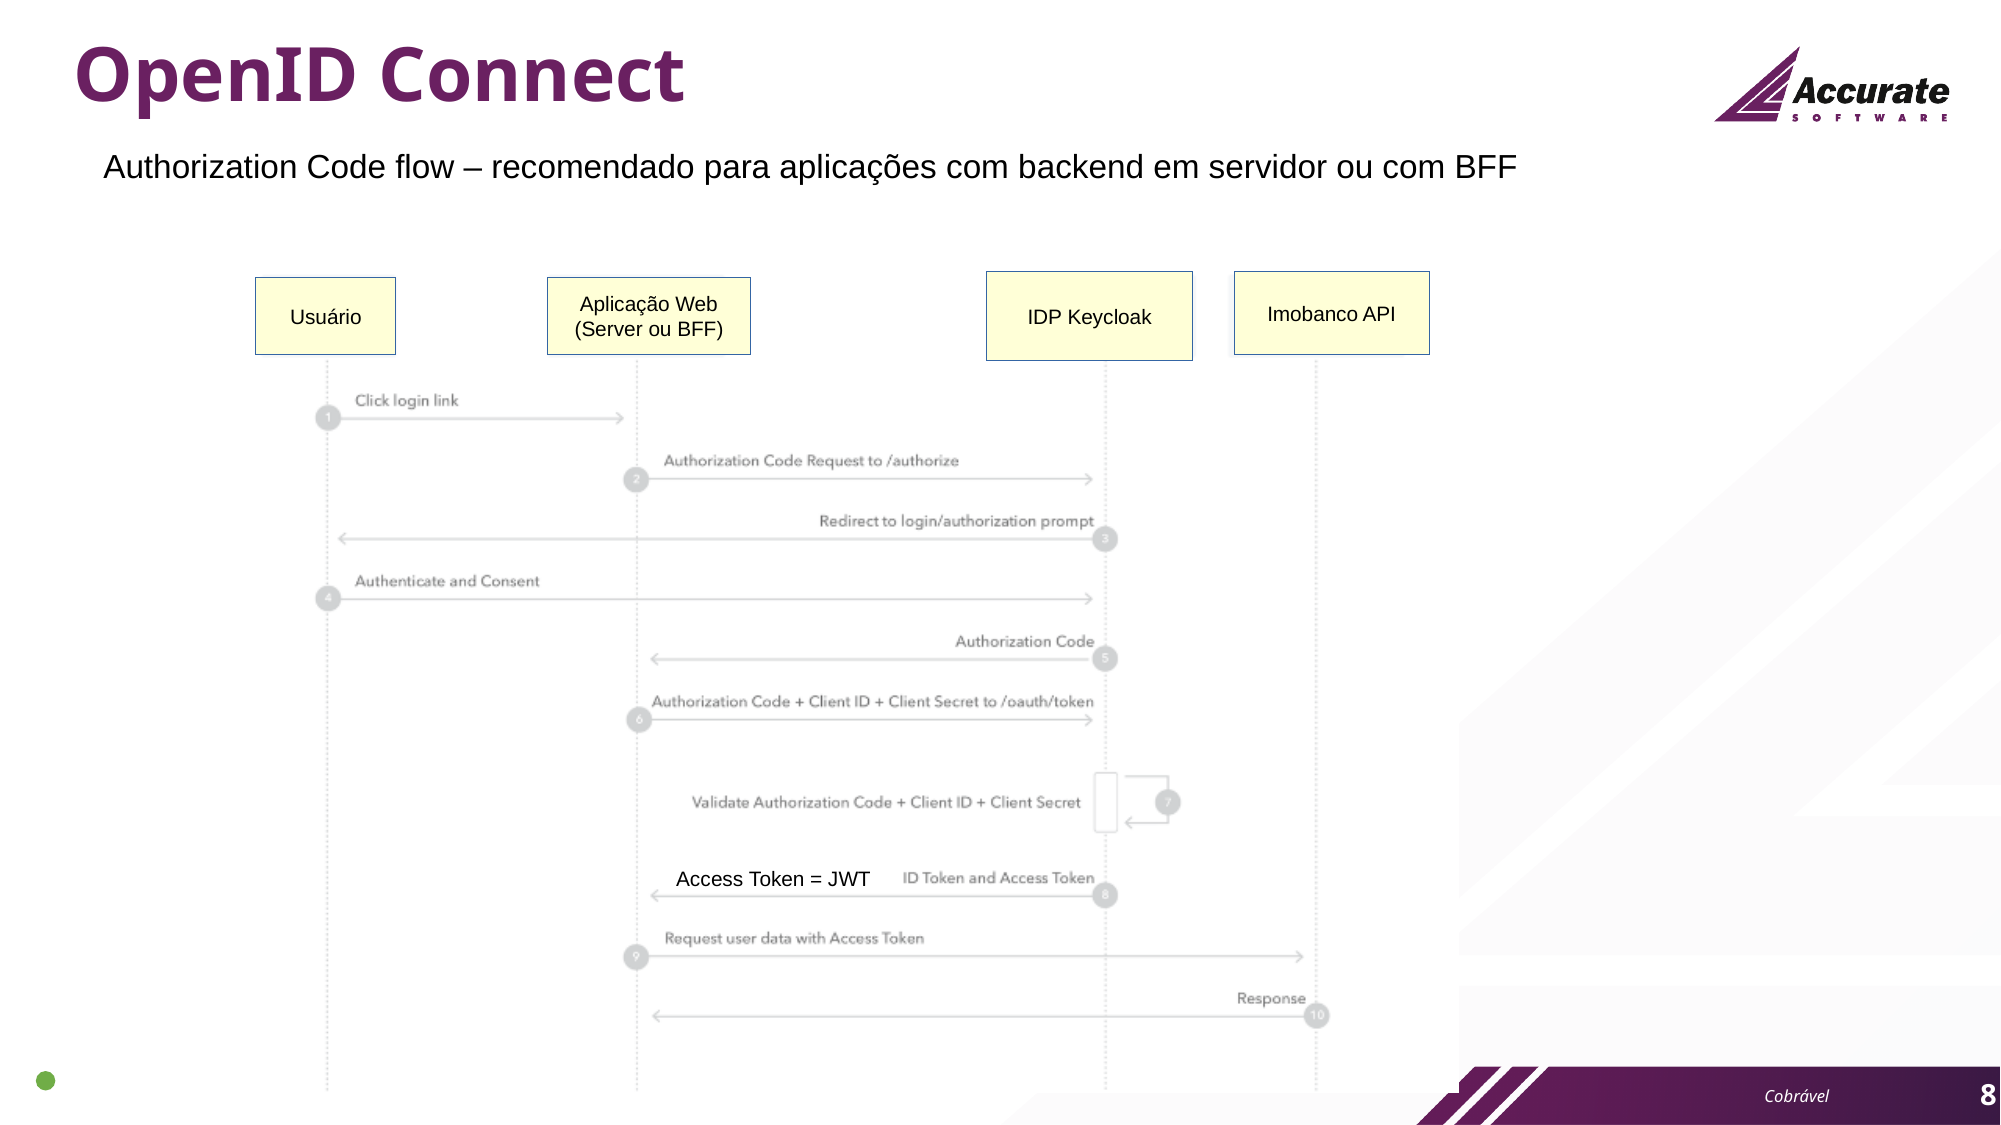

OpenID Connect
Authorization Code flow – recomendado para aplicações com backend em servidor ou com BFF
IDP Keycloak
Imobanco API
Usuário
Aplicação Web (Server ou BFF)
Access Token = JWT